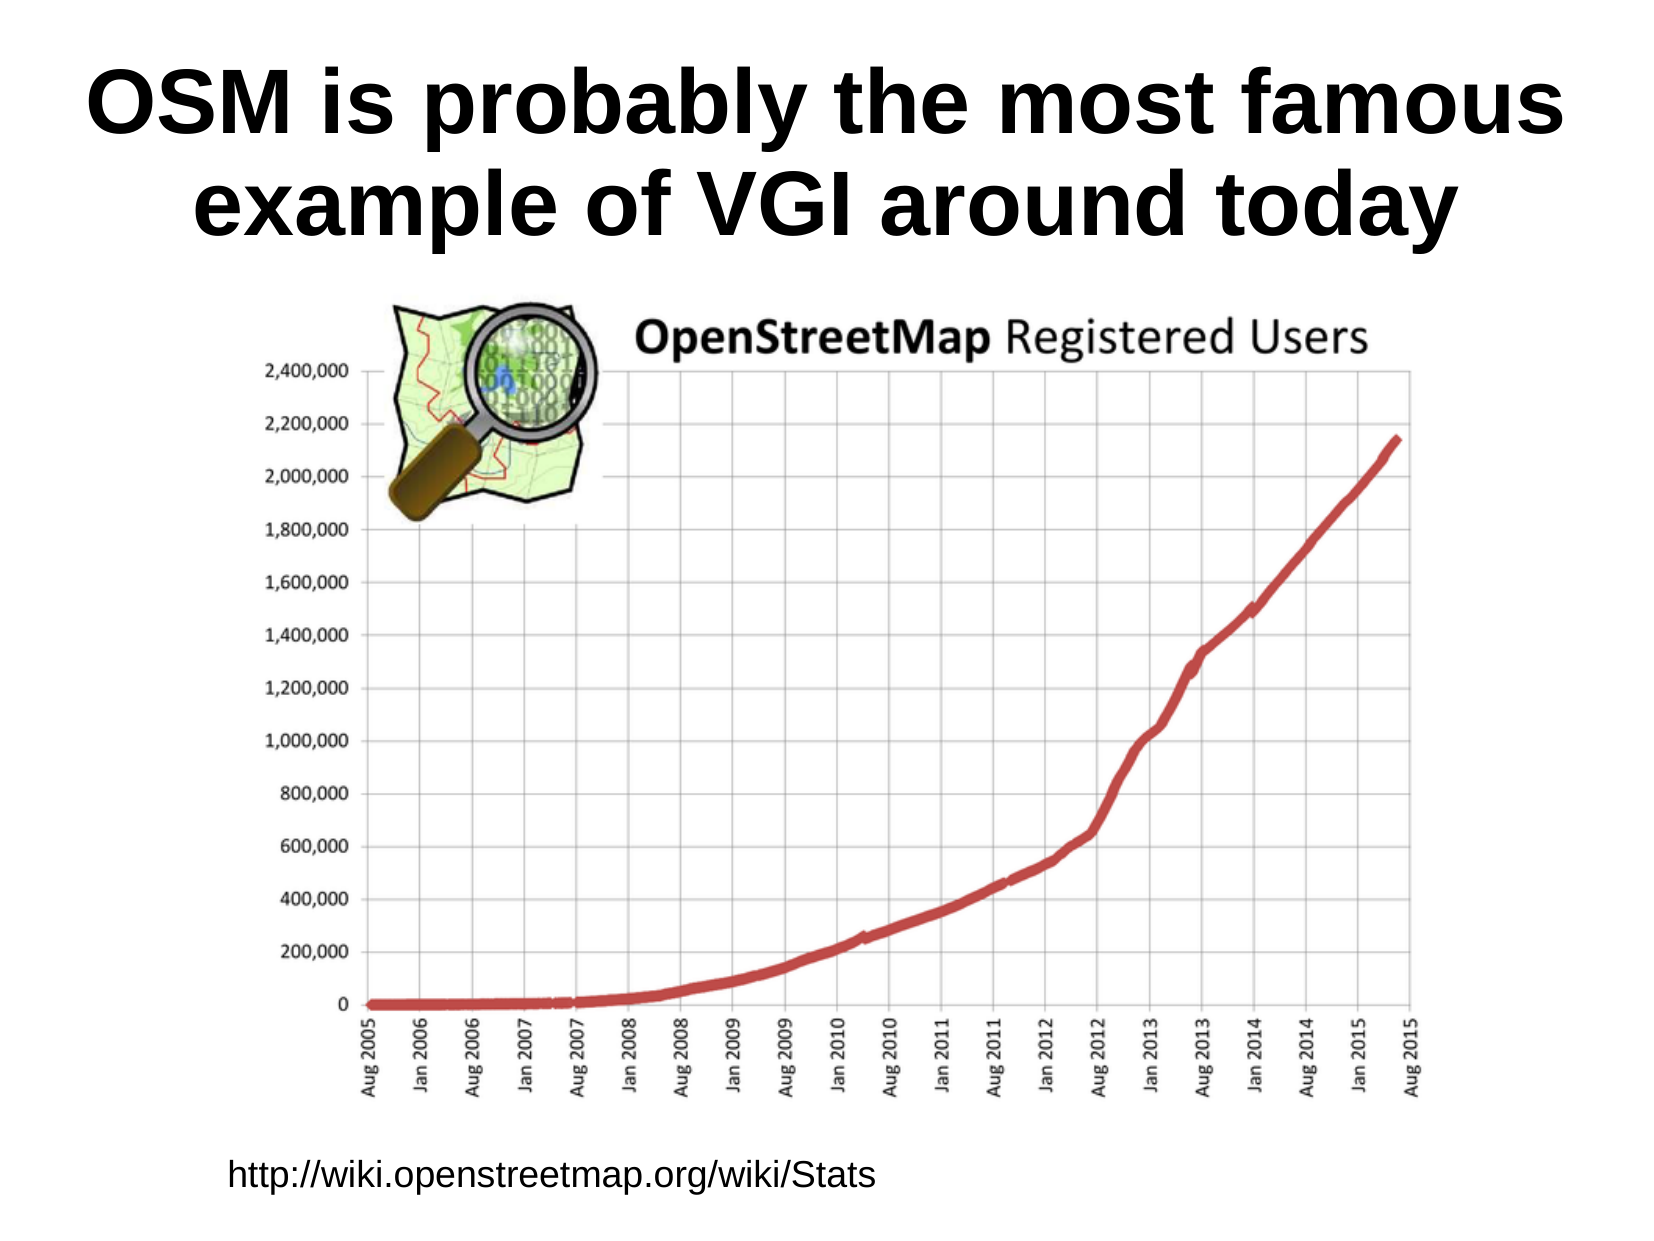

# OSM is probably the most famous example of VGI around today
http://wiki.openstreetmap.org/wiki/Stats